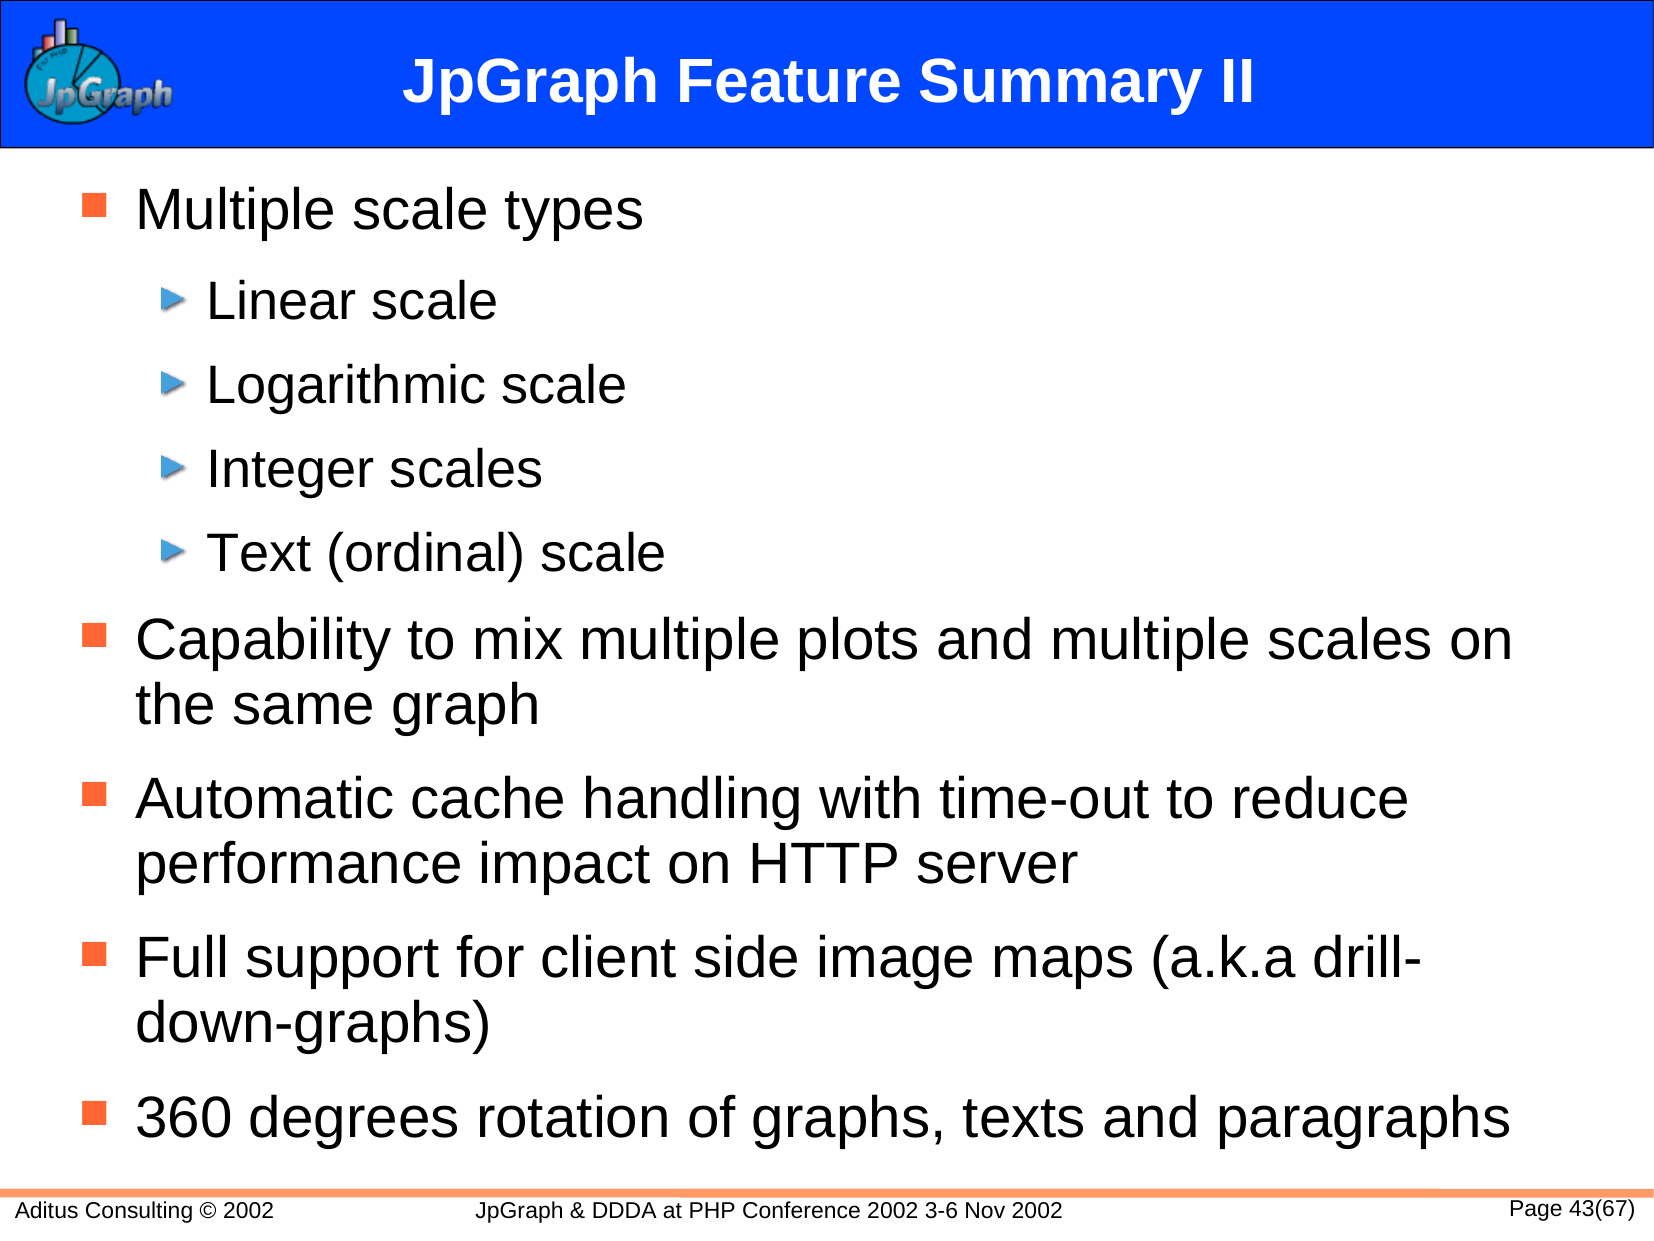

# JpGraph Feature Summary II
Multiple scale types
Linear scale
Logarithmic scale
Integer scales
Text (ordinal) scale
Capability to mix multiple plots and multiple scales on the same graph
Automatic cache handling with time-out to reduce performance impact on HTTP server
Full support for client side image maps (a.k.a drill-down-graphs)
360 degrees rotation of graphs, texts and paragraphs